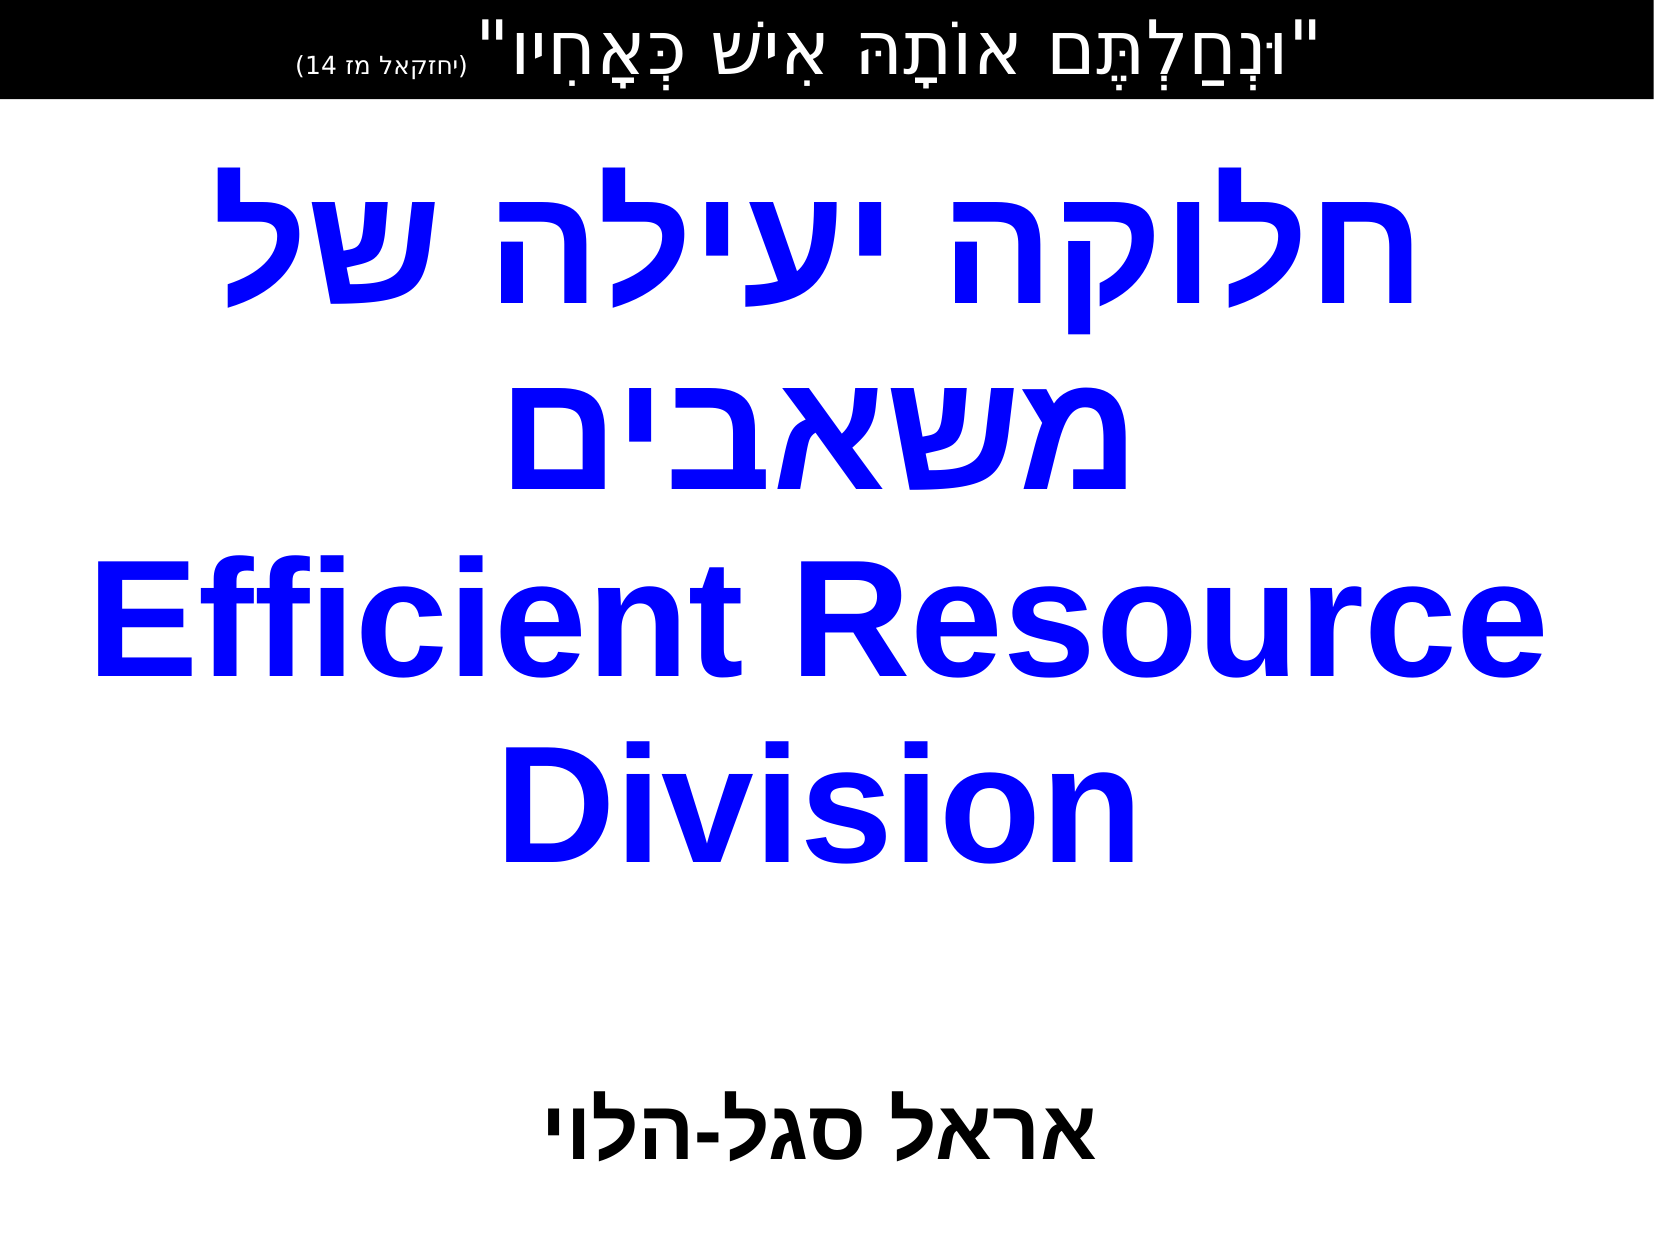

"וּנְחַלְתֶּם אוֹתָהּ אִישׁ כְּאָחִיו" (יחזקאל מז 14)
# חלוקה יעילה של משאבים Efficient Resource Division אראל סגל-הלוי